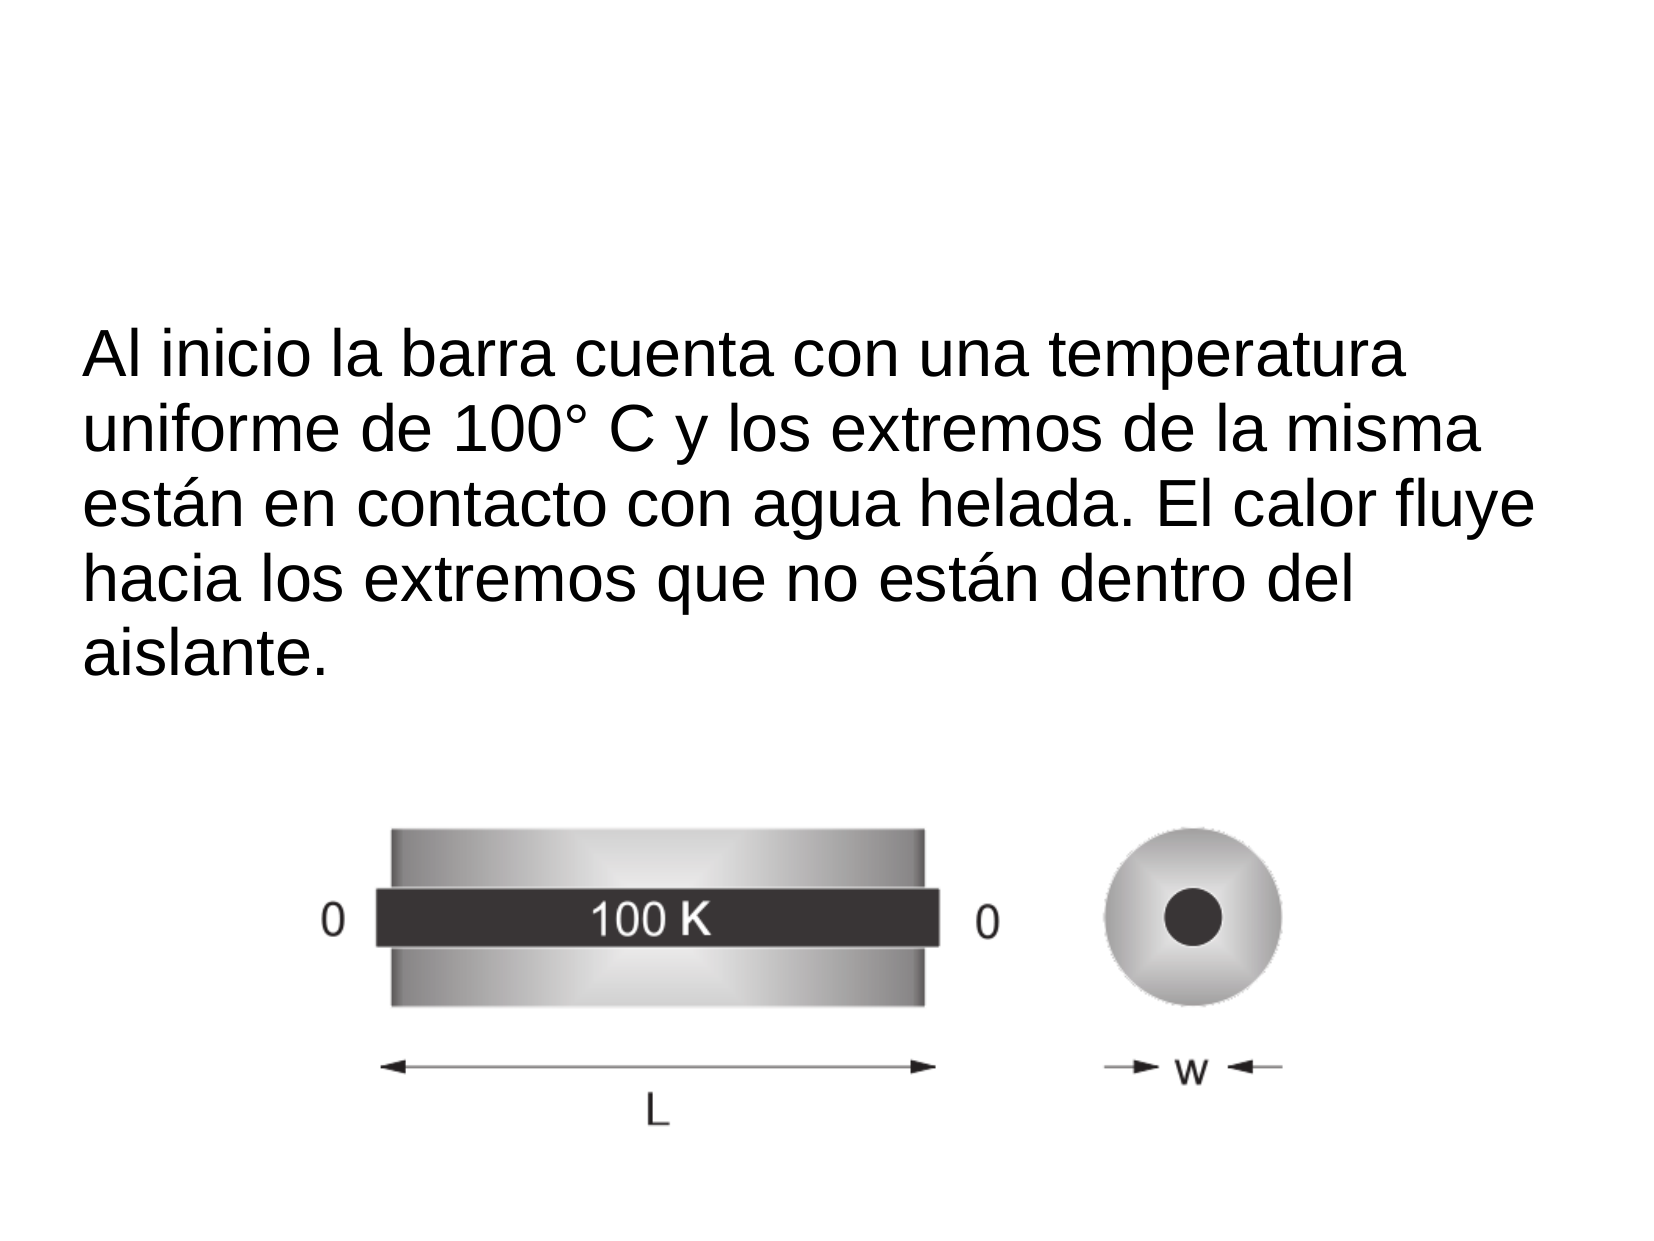

#
Al inicio la barra cuenta con una temperatura uniforme de 100° C y los extremos de la misma están en contacto con agua helada. El calor fluye hacia los extremos que no están dentro del aislante.